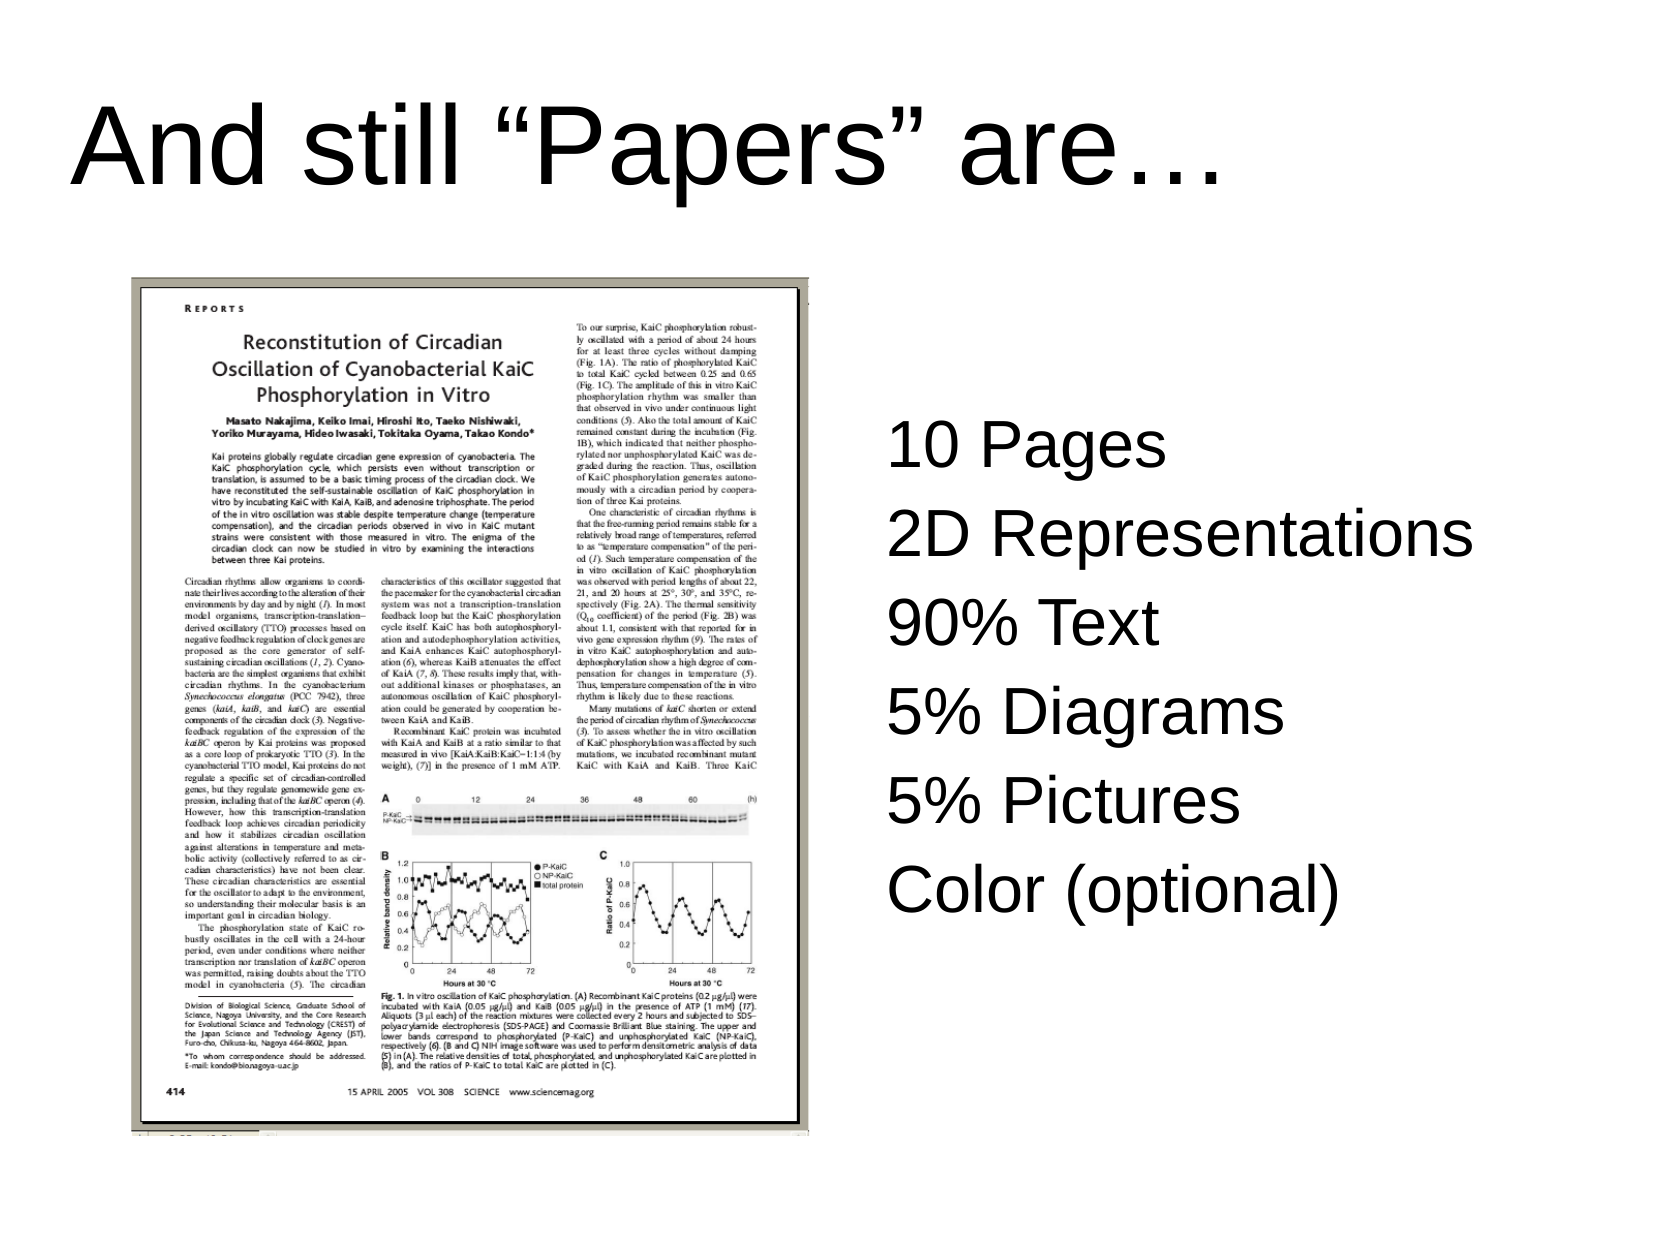

# And still “Papers” are…
10 Pages
2D Representations
90% Text
5% Diagrams
5% Pictures
Color (optional)